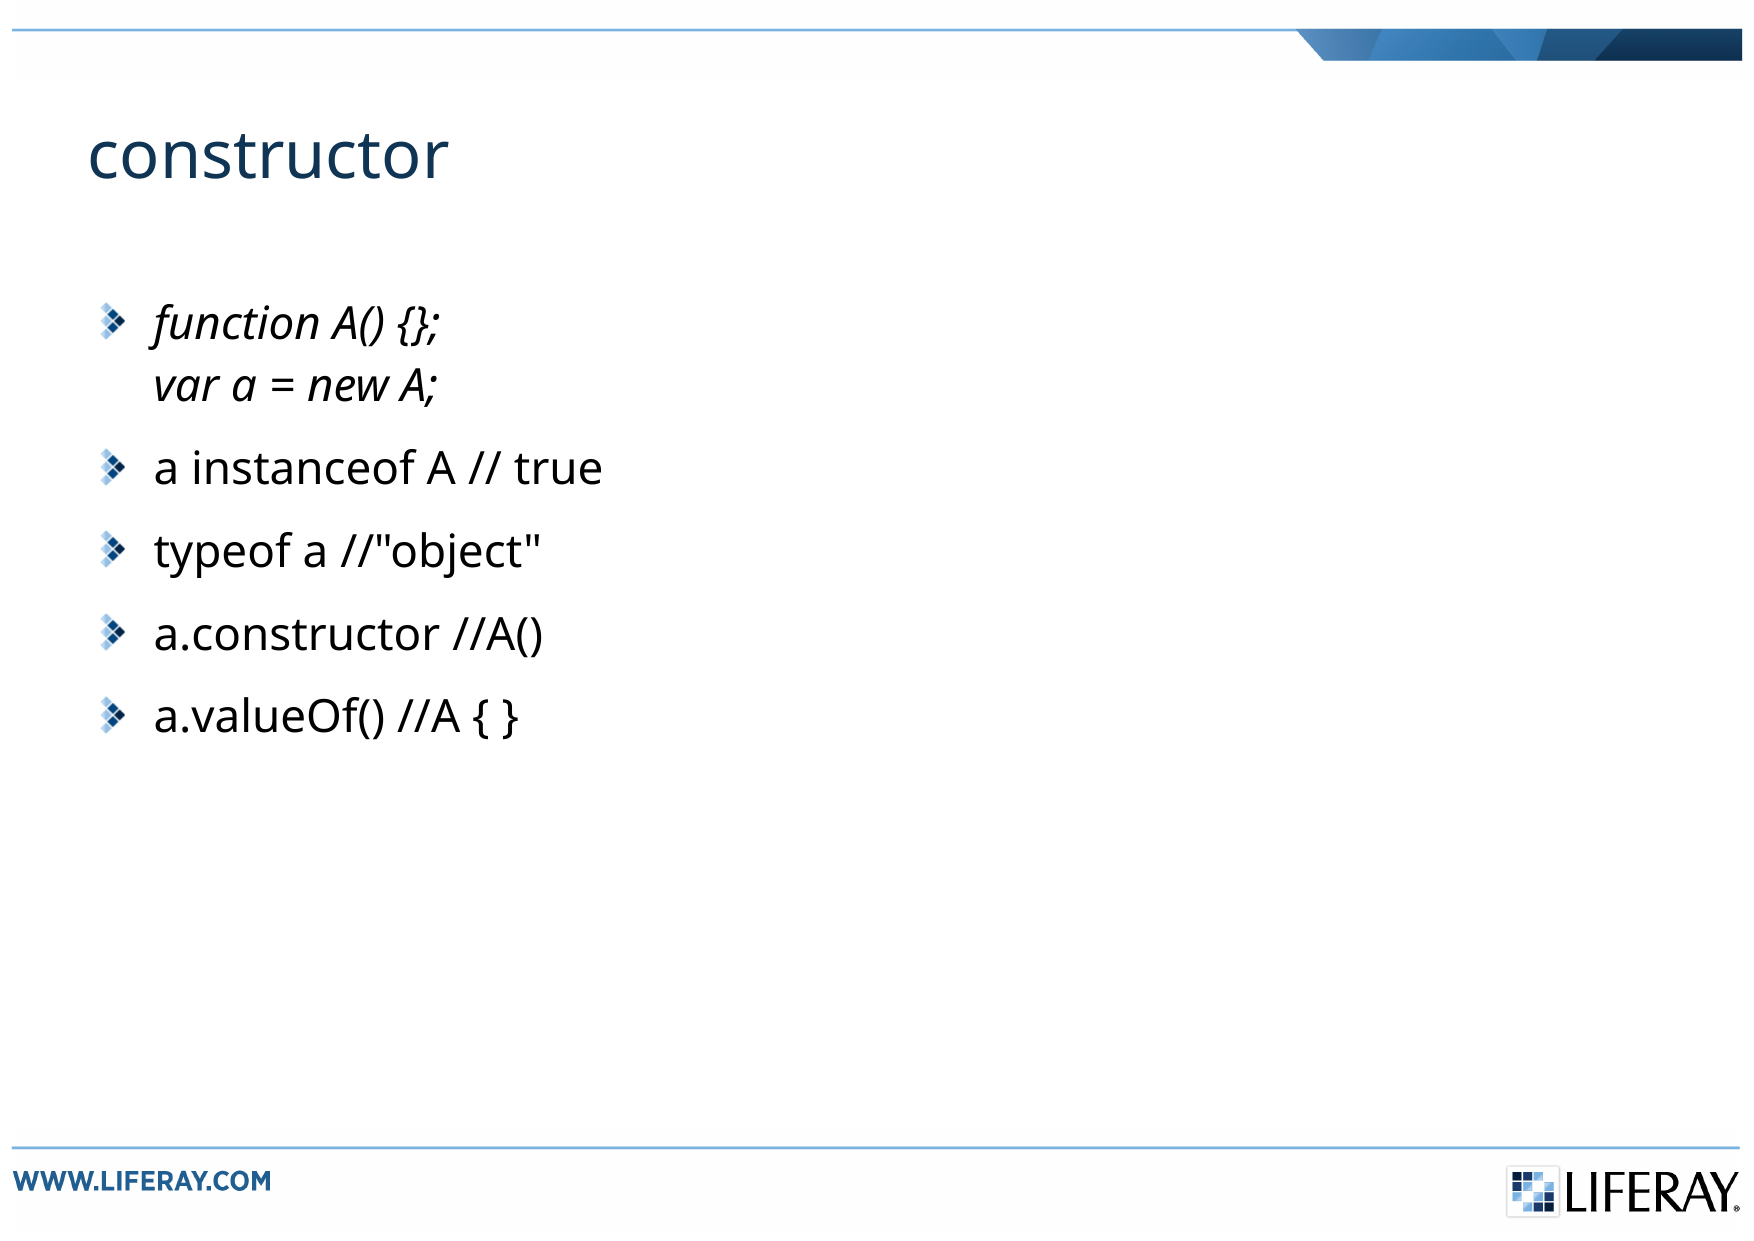

# constructor
function A() {};
var a = new A;
a instanceof A // true
typeof a //"object"
a.constructor //A()
a.valueOf() //A { }